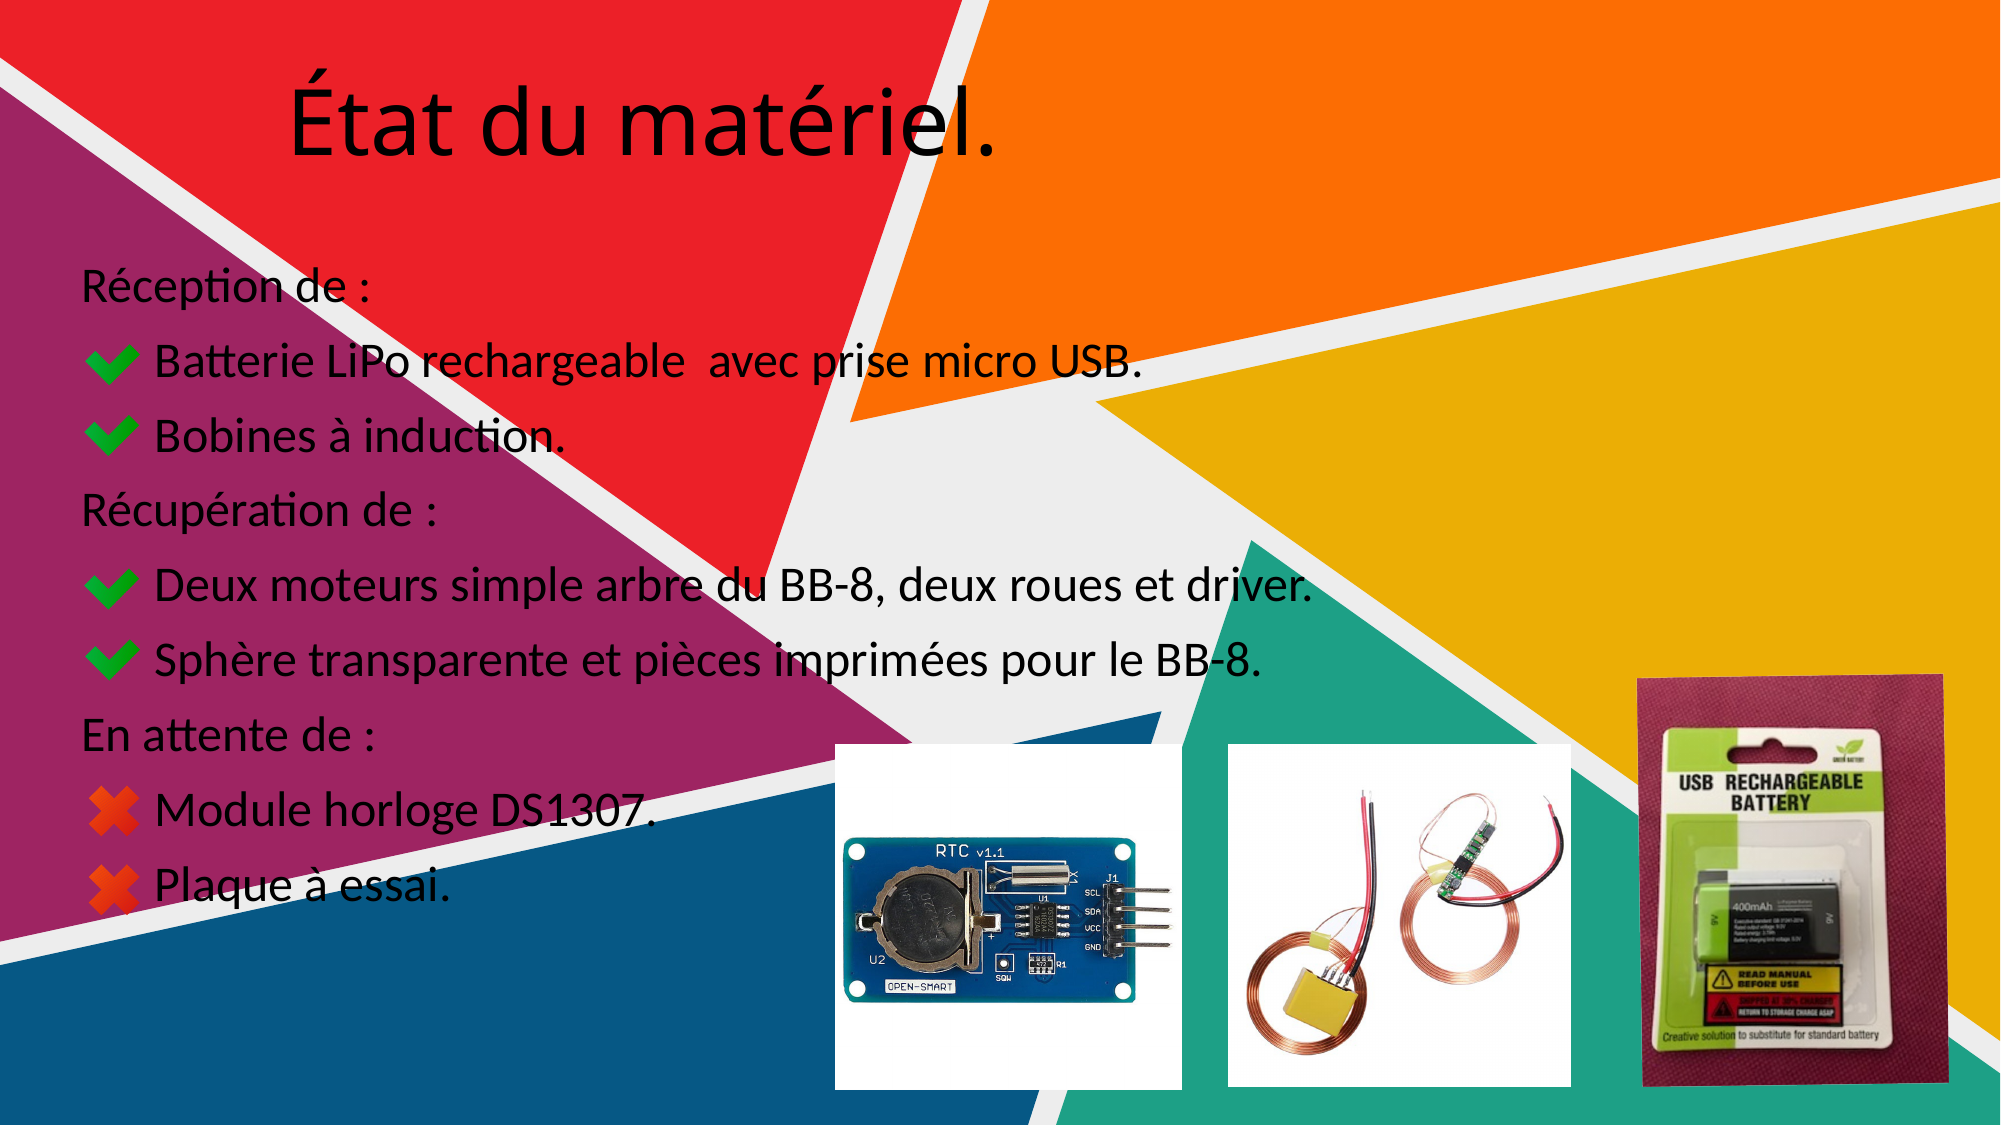

# État du matériel.
Réception de :
	Batterie LiPo rechargeable avec prise micro USB.
	Bobines à induction.
Récupération de :
	Deux moteurs simple arbre du BB-8, deux roues et driver.
	Sphère transparente et pièces imprimées pour le BB-8.
En attente de :
	Module horloge DS1307.
	Plaque à essai.